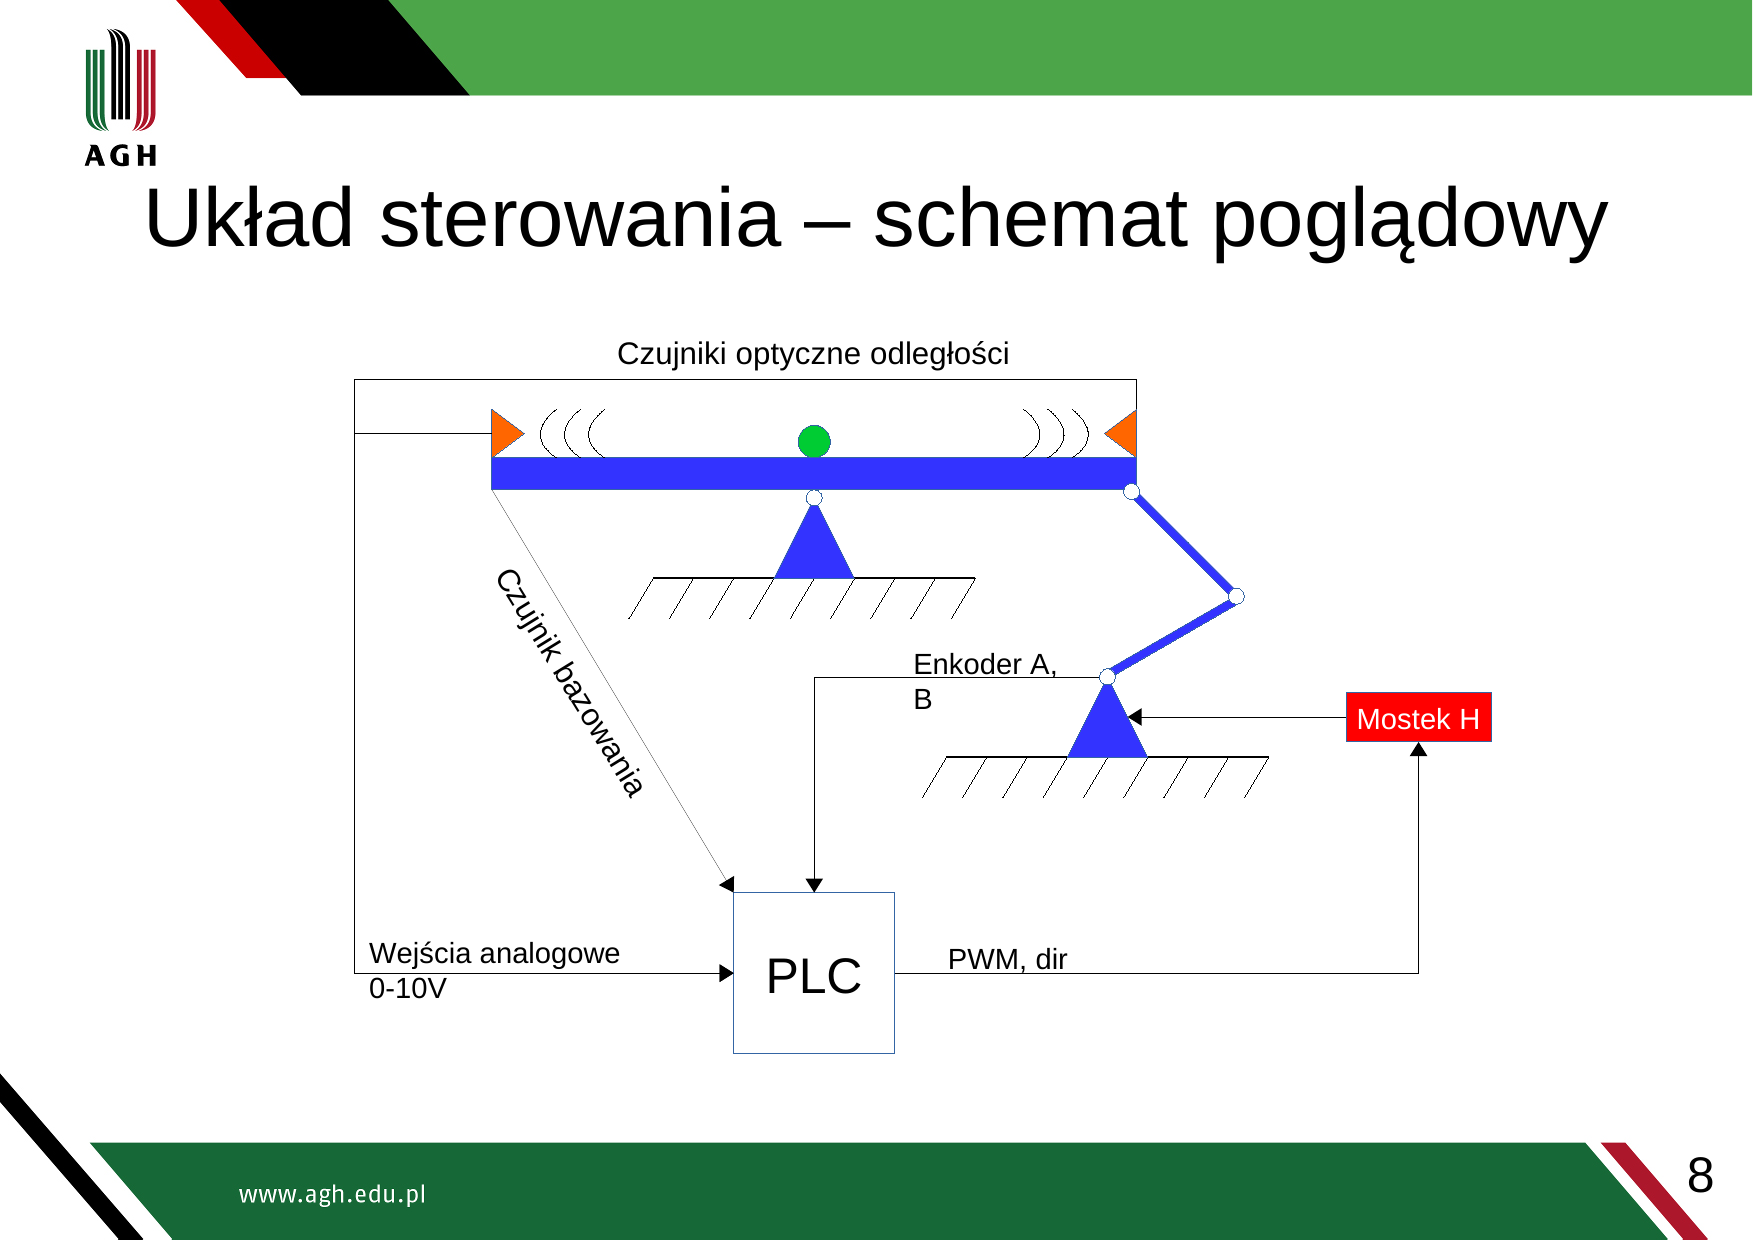

# Układ sterowania – schemat poglądowy
Czujniki optyczne odległości
Wejścia analogowe
0-10V
Czujnik bazowania
Enkoder A, B
Mostek H
PWM, dir
PLC
8